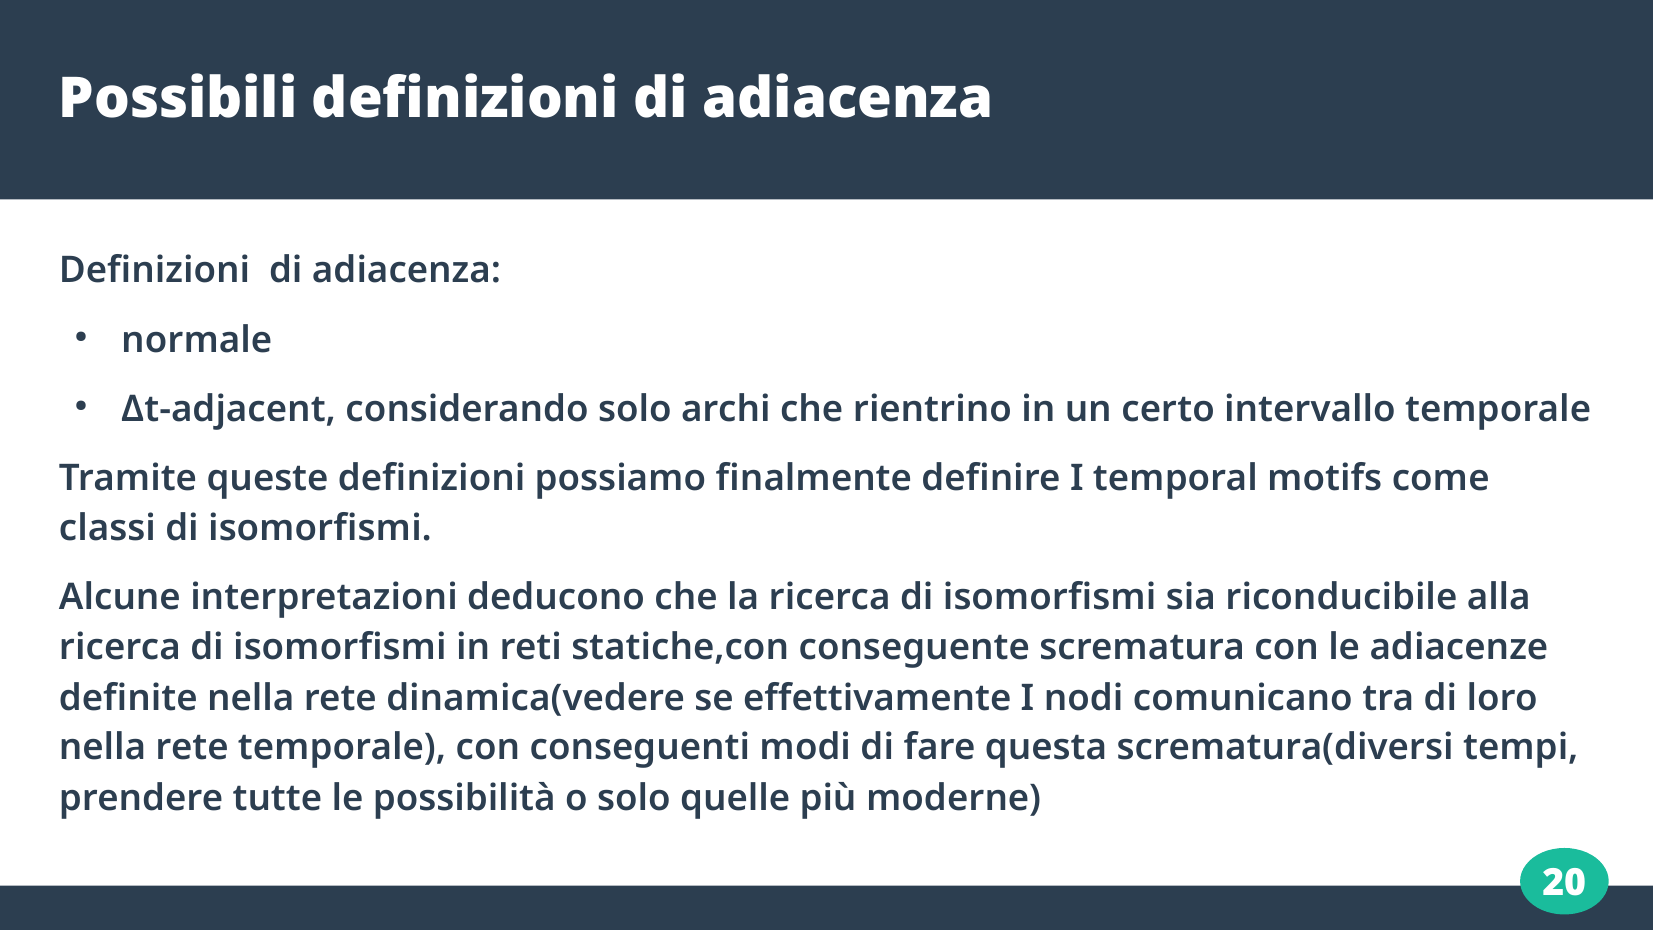

# Possibili definizioni di adiacenza
Definizioni di adiacenza:
normale
Δt-adjacent, considerando solo archi che rientrino in un certo intervallo temporale
Tramite queste definizioni possiamo finalmente definire I temporal motifs come classi di isomorfismi.
Alcune interpretazioni deducono che la ricerca di isomorfismi sia riconducibile alla ricerca di isomorfismi in reti statiche,con conseguente scrematura con le adiacenze definite nella rete dinamica(vedere se effettivamente I nodi comunicano tra di loro nella rete temporale), con conseguenti modi di fare questa scrematura(diversi tempi, prendere tutte le possibilità o solo quelle più moderne)
20